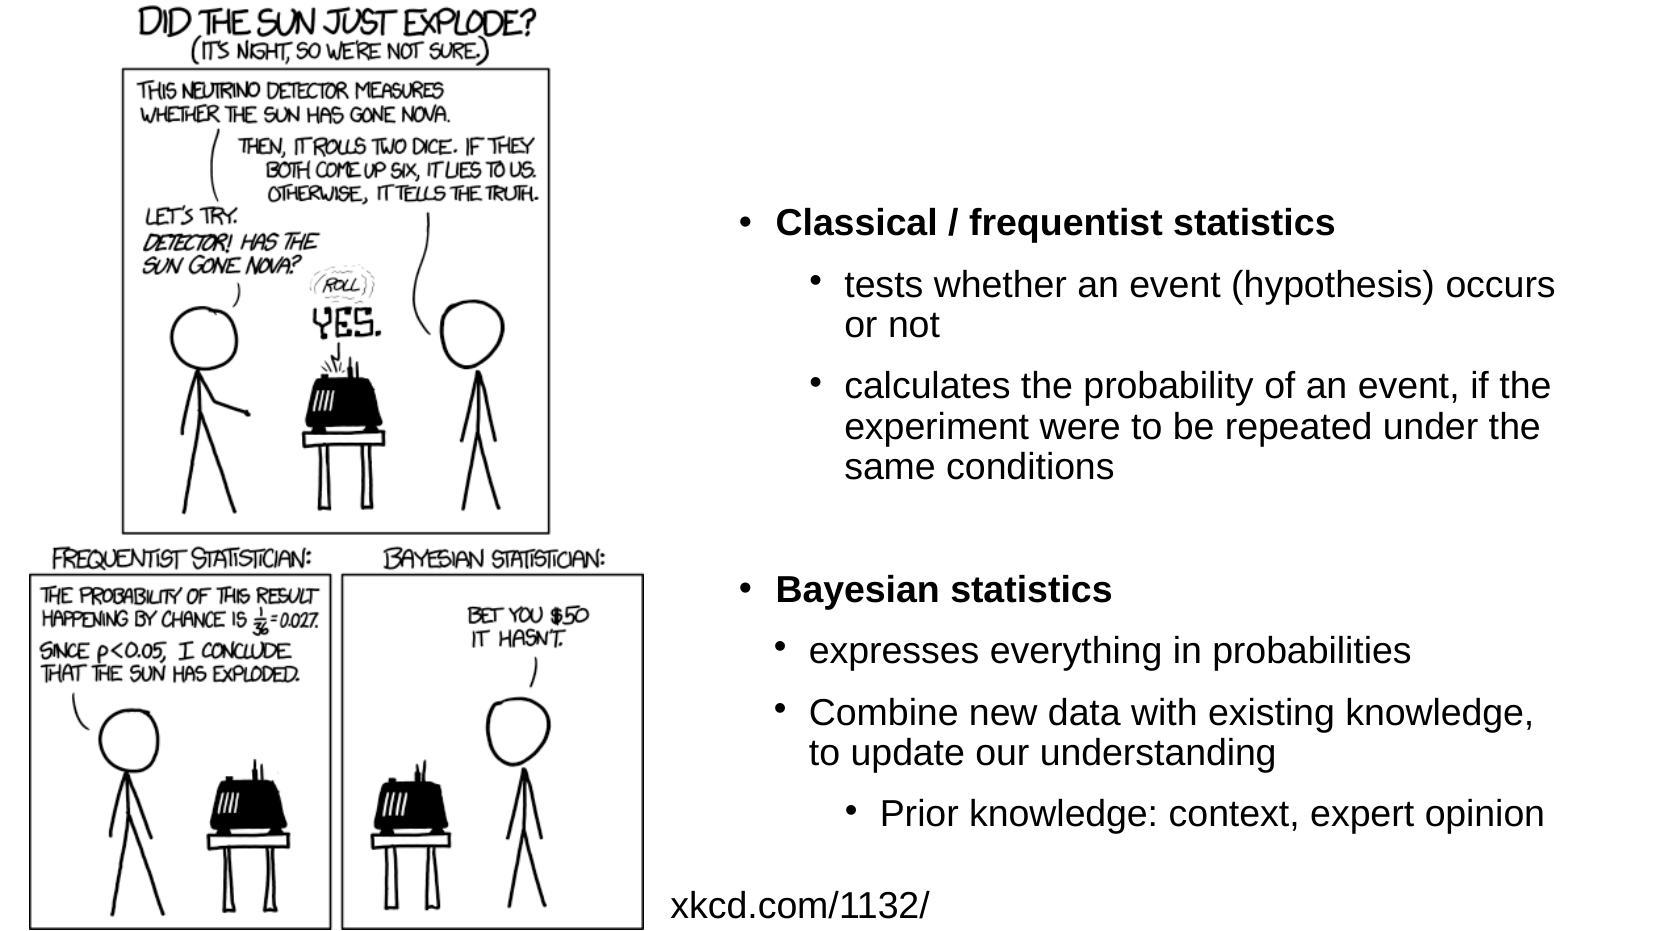

Classical / frequentist statistics
tests whether an event (hypothesis) occurs or not
calculates the probability of an event, if the experiment were to be repeated under the same conditions
Bayesian statistics
expresses everything in probabilities
Combine new data with existing knowledge, to update our understanding
Prior knowledge: context, expert opinion
xkcd.com/1132/